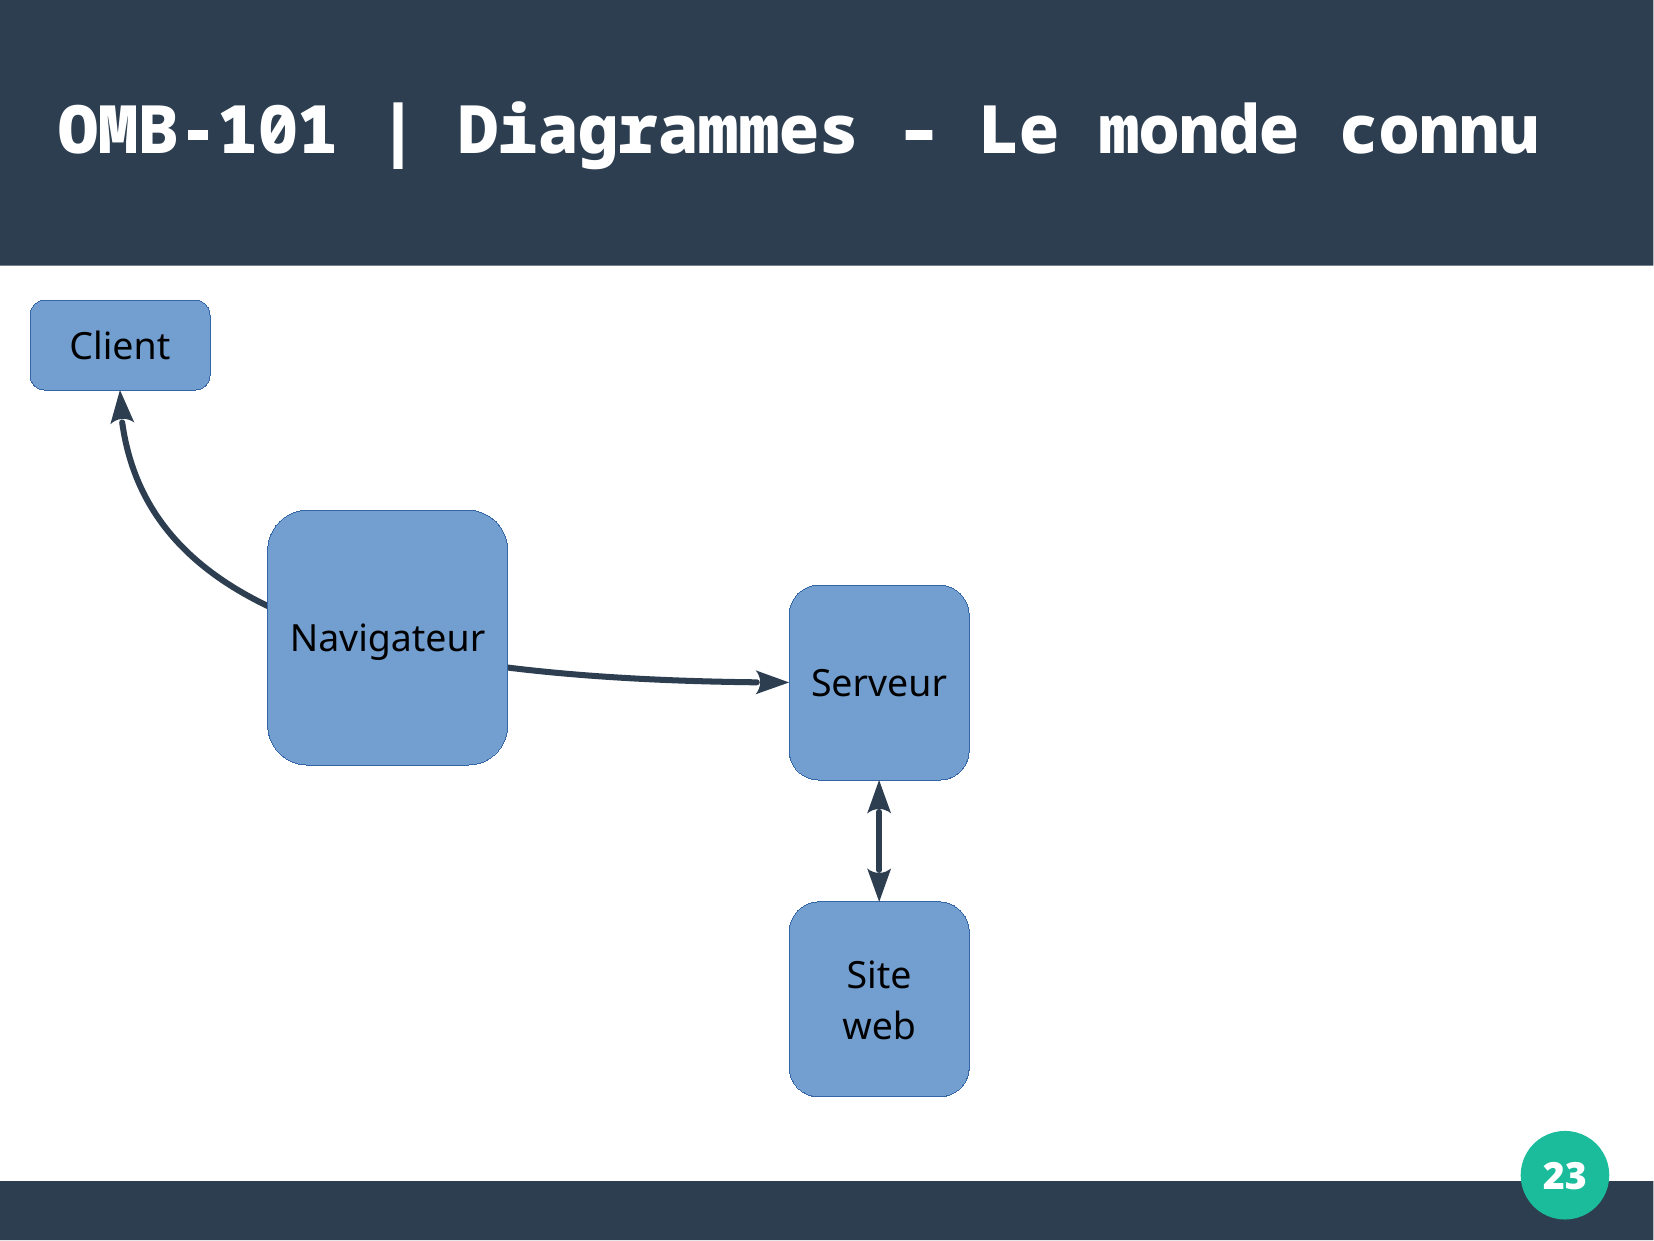

# OMB-101 | Diagrammes – Le monde connu
Client
Navigateur
Serveur
Site
web
23